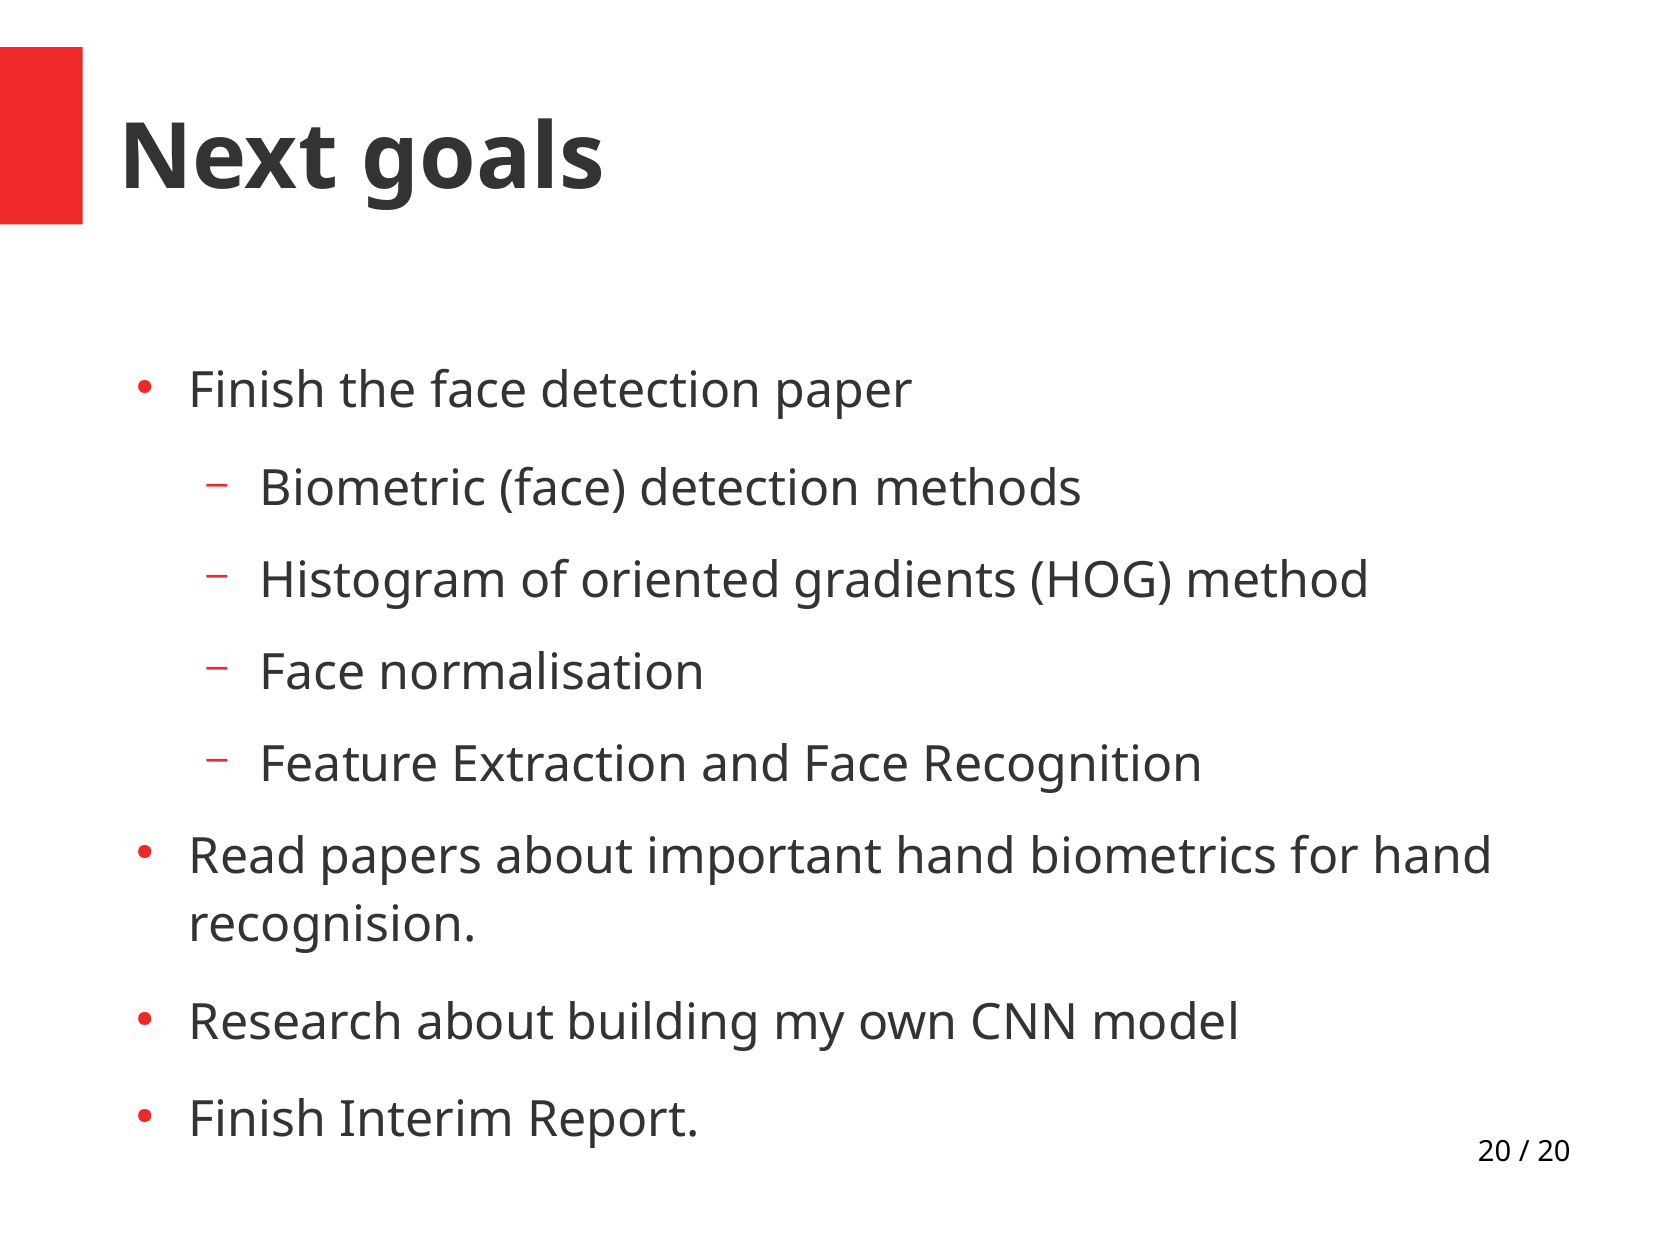

# Next goals
Finish the face detection paper
Biometric (face) detection methods
Histogram of oriented gradients (HOG) method
Face normalisation
Feature Extraction and Face Recognition
Read papers about important hand biometrics for hand recognision.
Research about building my own CNN model
Finish Interim Report.
20